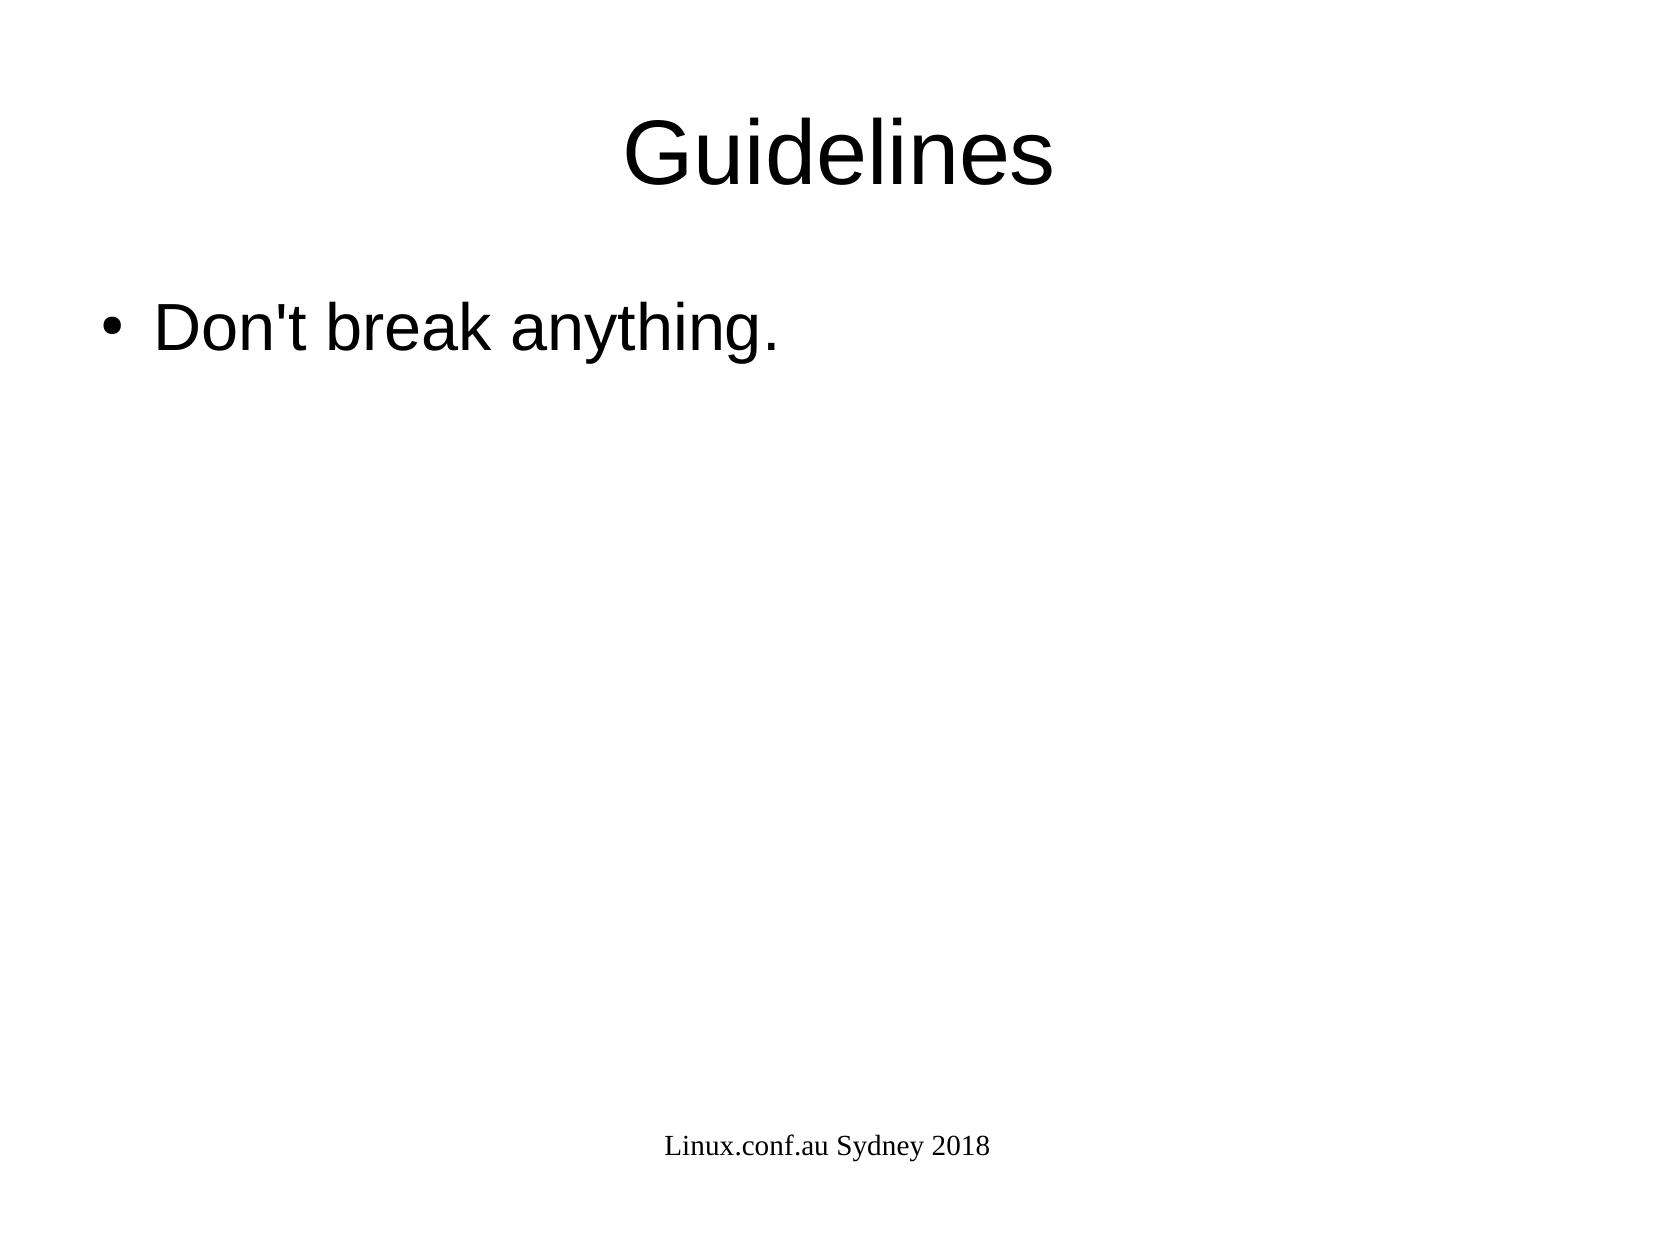

# Guidelines
Don't break anything.
Linux.conf.au Sydney 2018